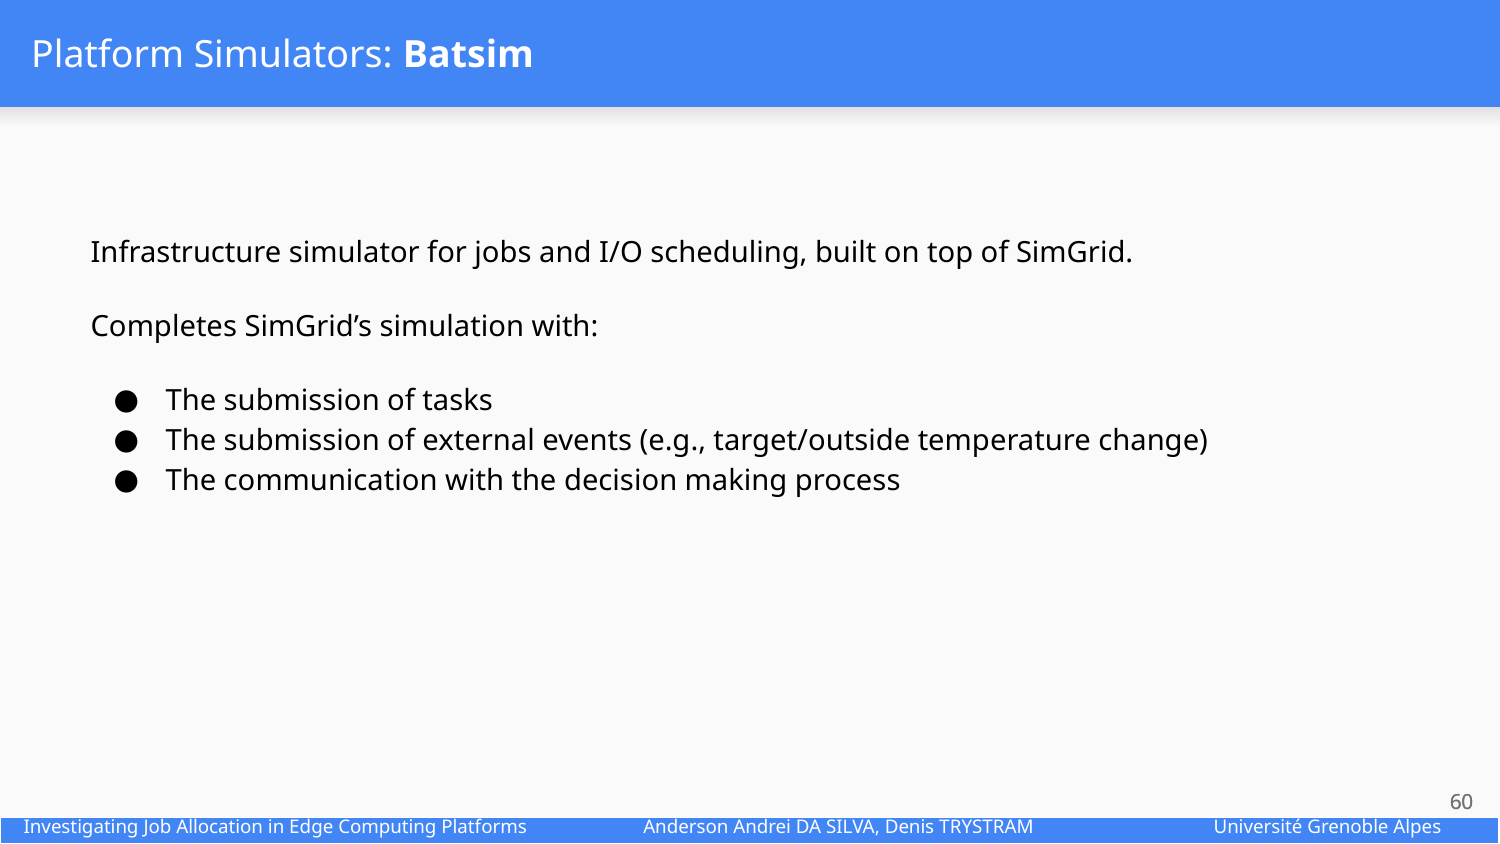

Platform Simulators: Batsim
# Infrastructure simulator for jobs and I/O scheduling, built on top of SimGrid.
Completes SimGrid’s simulation with:
The submission of tasks
The submission of external events (e.g., target/outside temperature change)
The communication with the decision making process
Investigating Job Allocation in Edge Computing Platforms
Anderson Andrei DA SILVA, Denis TRYSTRAM
Université Grenoble Alpes